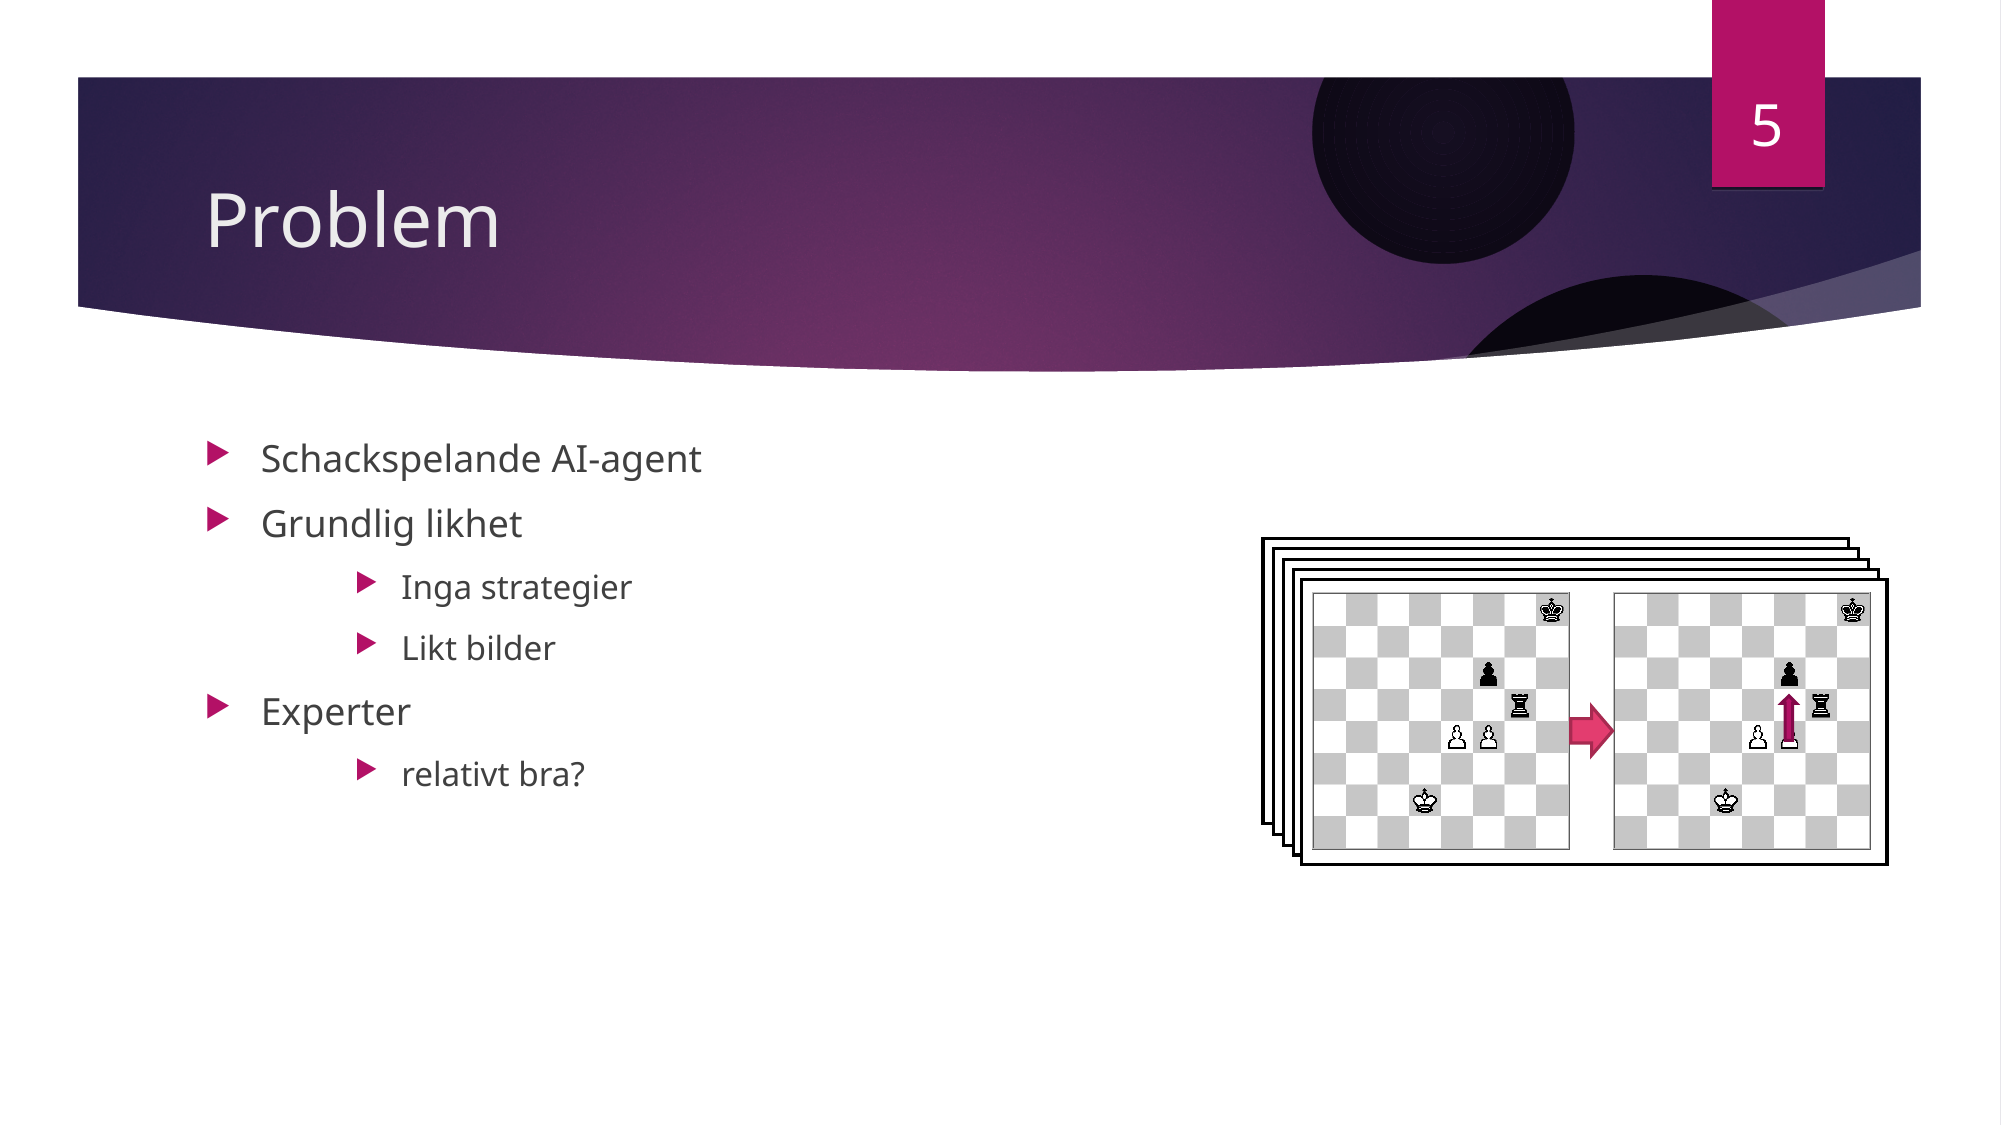

# Problem
Schackspelande AI-agent
Grundlig likhet
Inga strategier
Likt bilder
Experter
relativt bra?